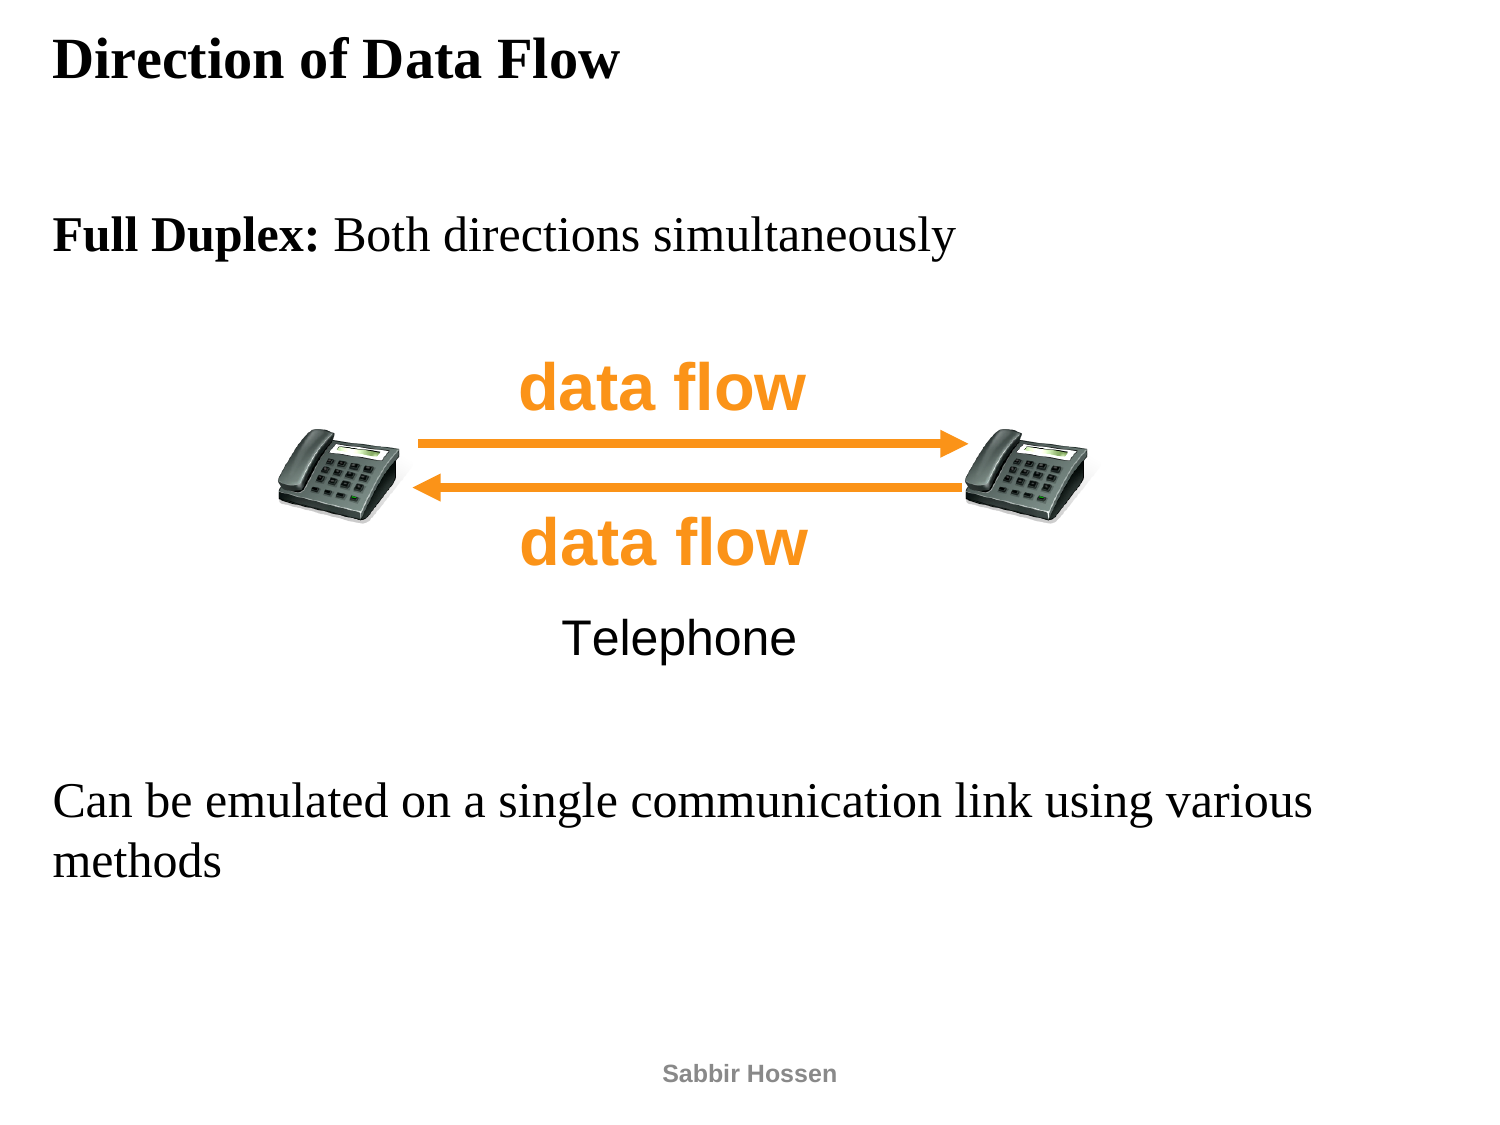

# Direction of Data Flow
Full Duplex: Both directions simultaneously
 Telephone
Can be emulated on a single communication link using various methods
data flow
data flow
Sabbir Hossen